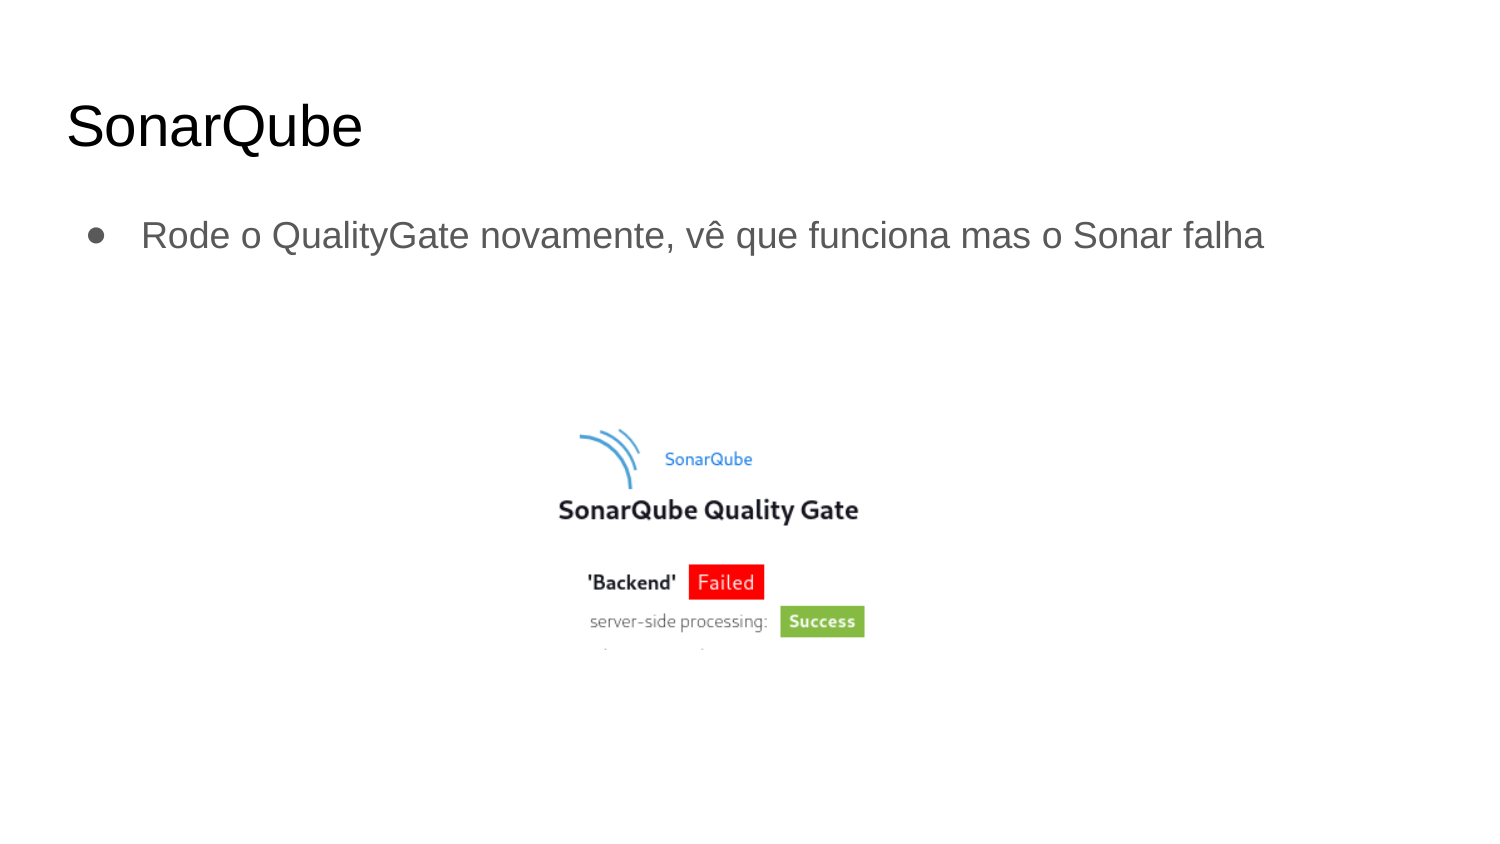

# SonarQube
Rode o QualityGate novamente, vê que funciona mas o Sonar falha